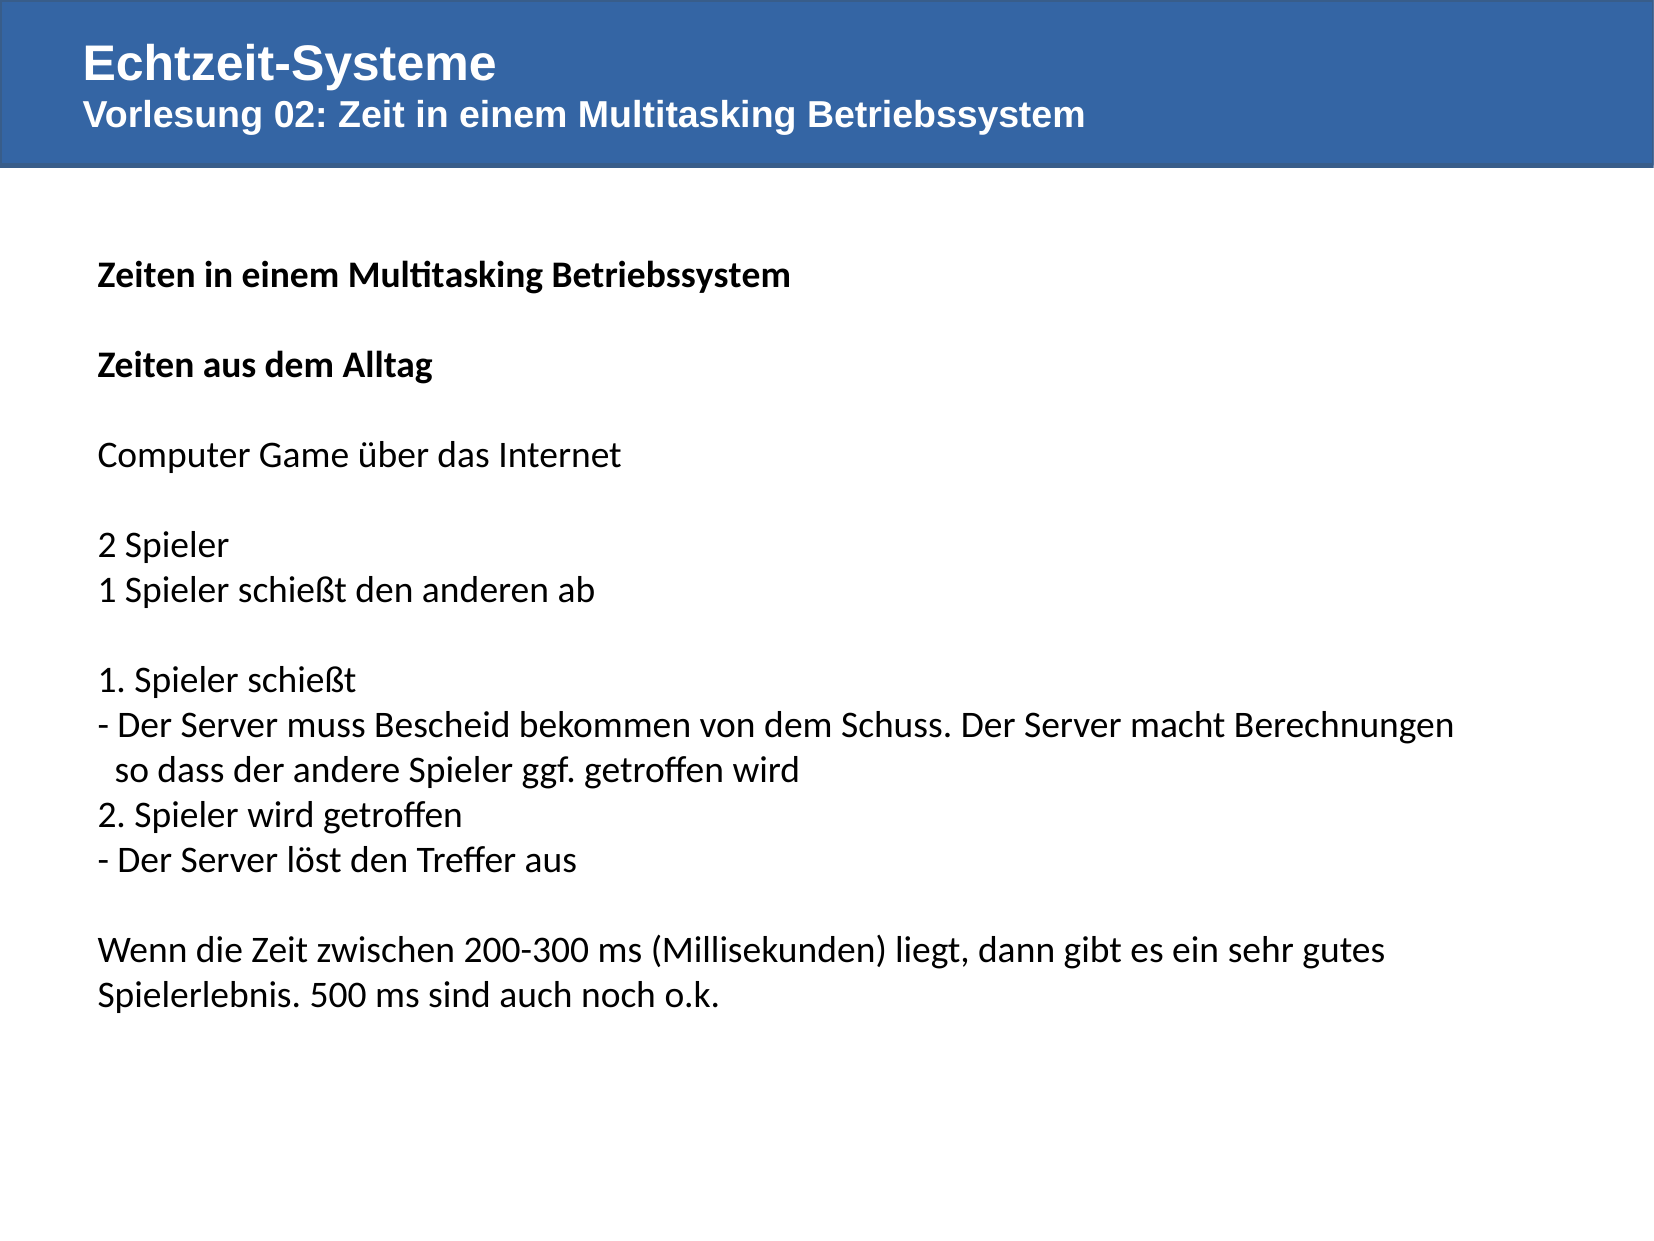

# Echtzeit-Systeme Vorlesung 02: Zeit in einem Multitasking Betriebssystem
Zeiten in einem Multitasking Betriebssystem
Zeiten aus dem Alltag
Computer Game über das Internet
2 Spieler
1 Spieler schießt den anderen ab
1. Spieler schießt
- Der Server muss Bescheid bekommen von dem Schuss. Der Server macht Berechnungen
 so dass der andere Spieler ggf. getroffen wird
2. Spieler wird getroffen
- Der Server löst den Treffer aus
Wenn die Zeit zwischen 200-300 ms (Millisekunden) liegt, dann gibt es ein sehr gutes Spielerlebnis. 500 ms sind auch noch o.k.